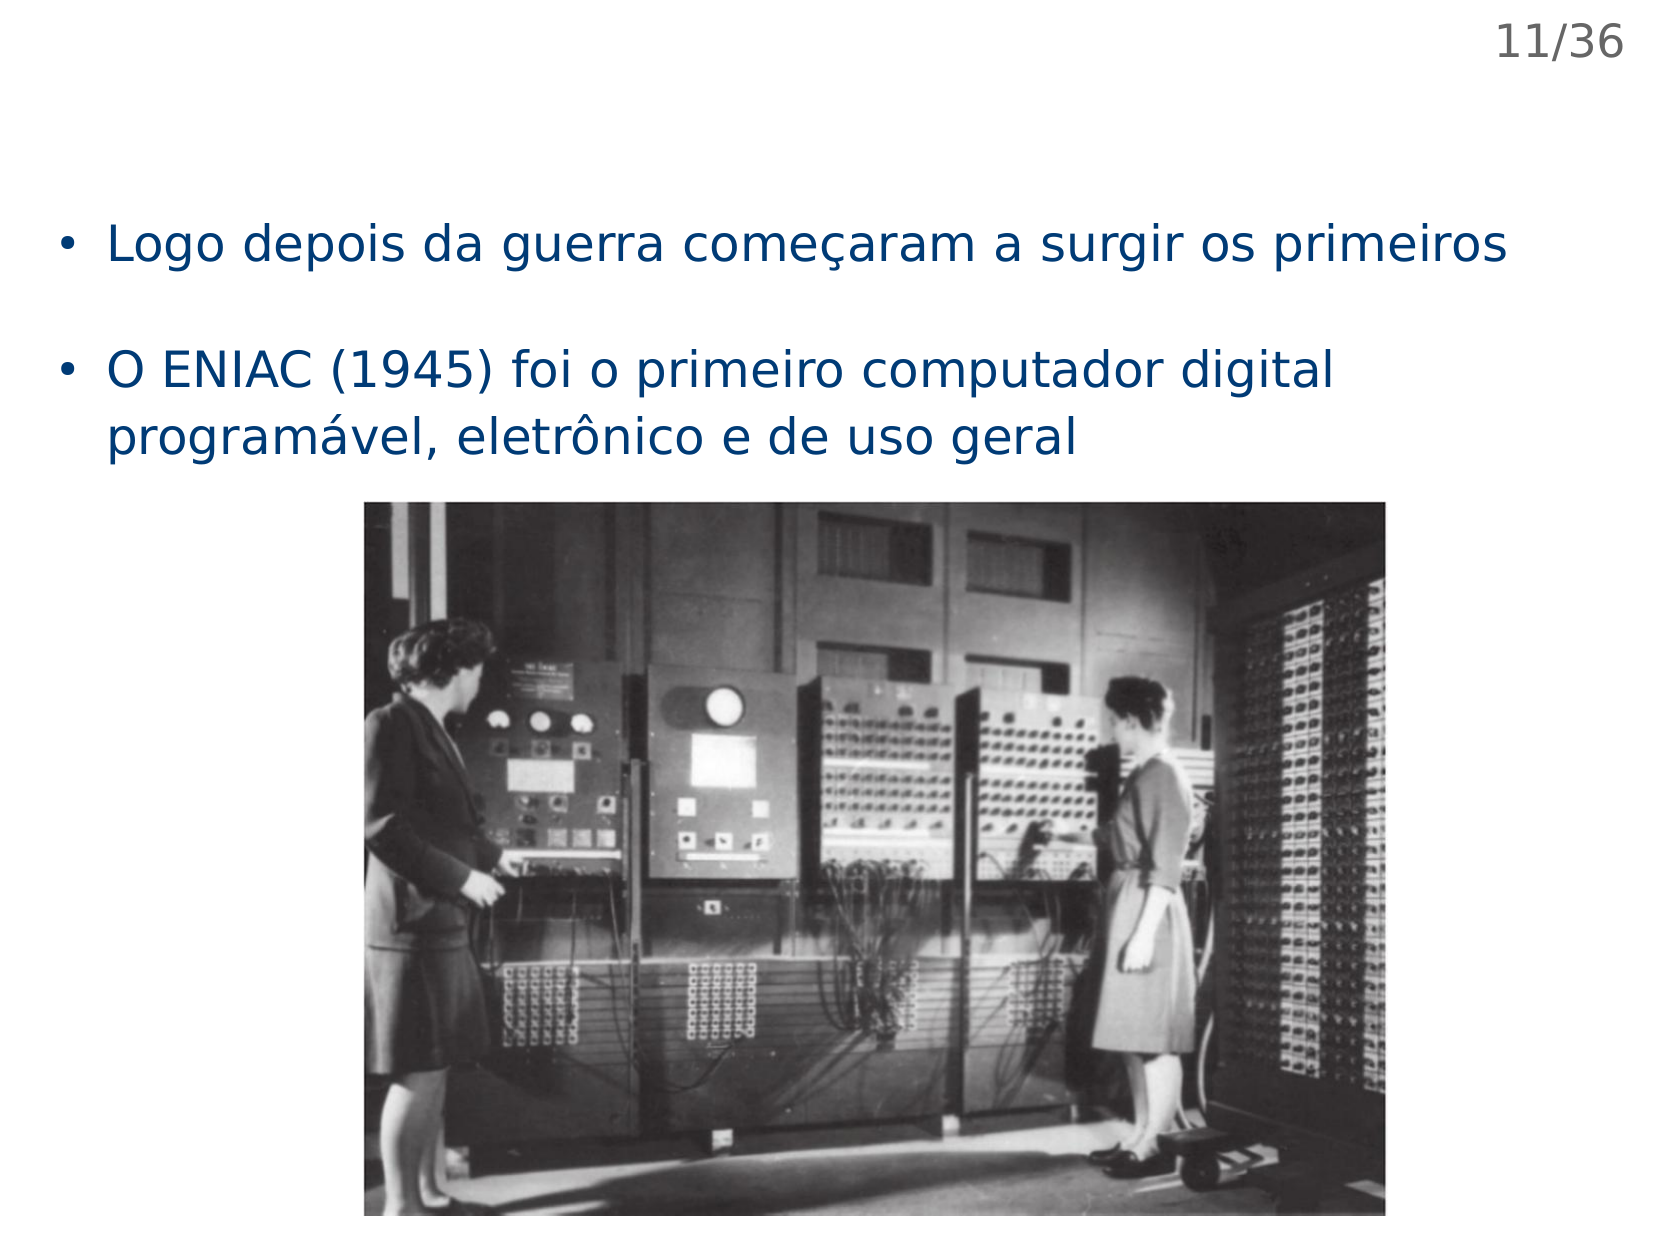

11
#
Logo depois da guerra começaram a surgir os primeiros
O ENIAC (1945) foi o primeiro computador digital programável, eletrônico e de uso geral